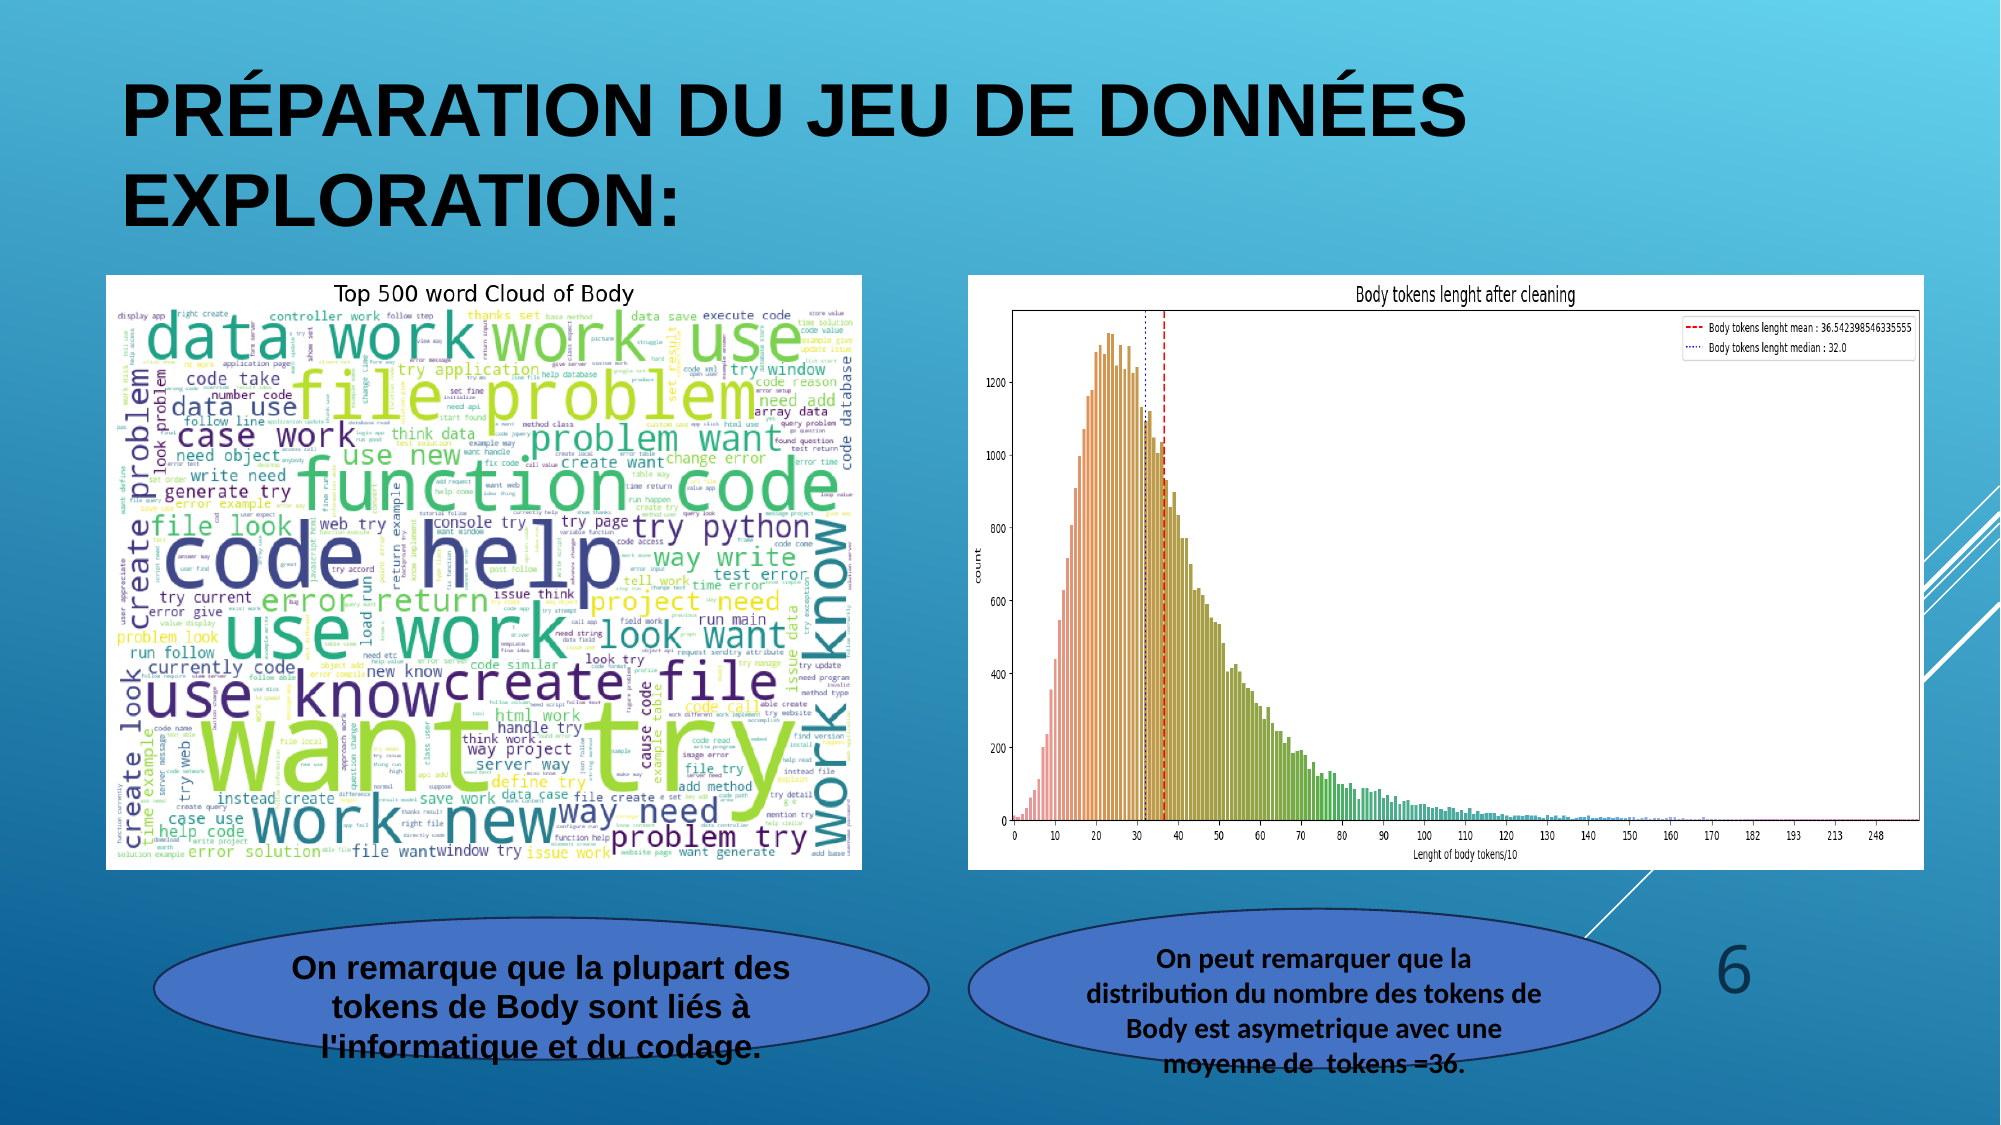

# Préparation du jeu de données exploration:
On peut remarquer que la distribution du nombre des tokens de Body est asymetrique avec une moyenne de tokens =36.
On remarque que la plupart des tokens de Body sont liés à l'informatique et du codage.